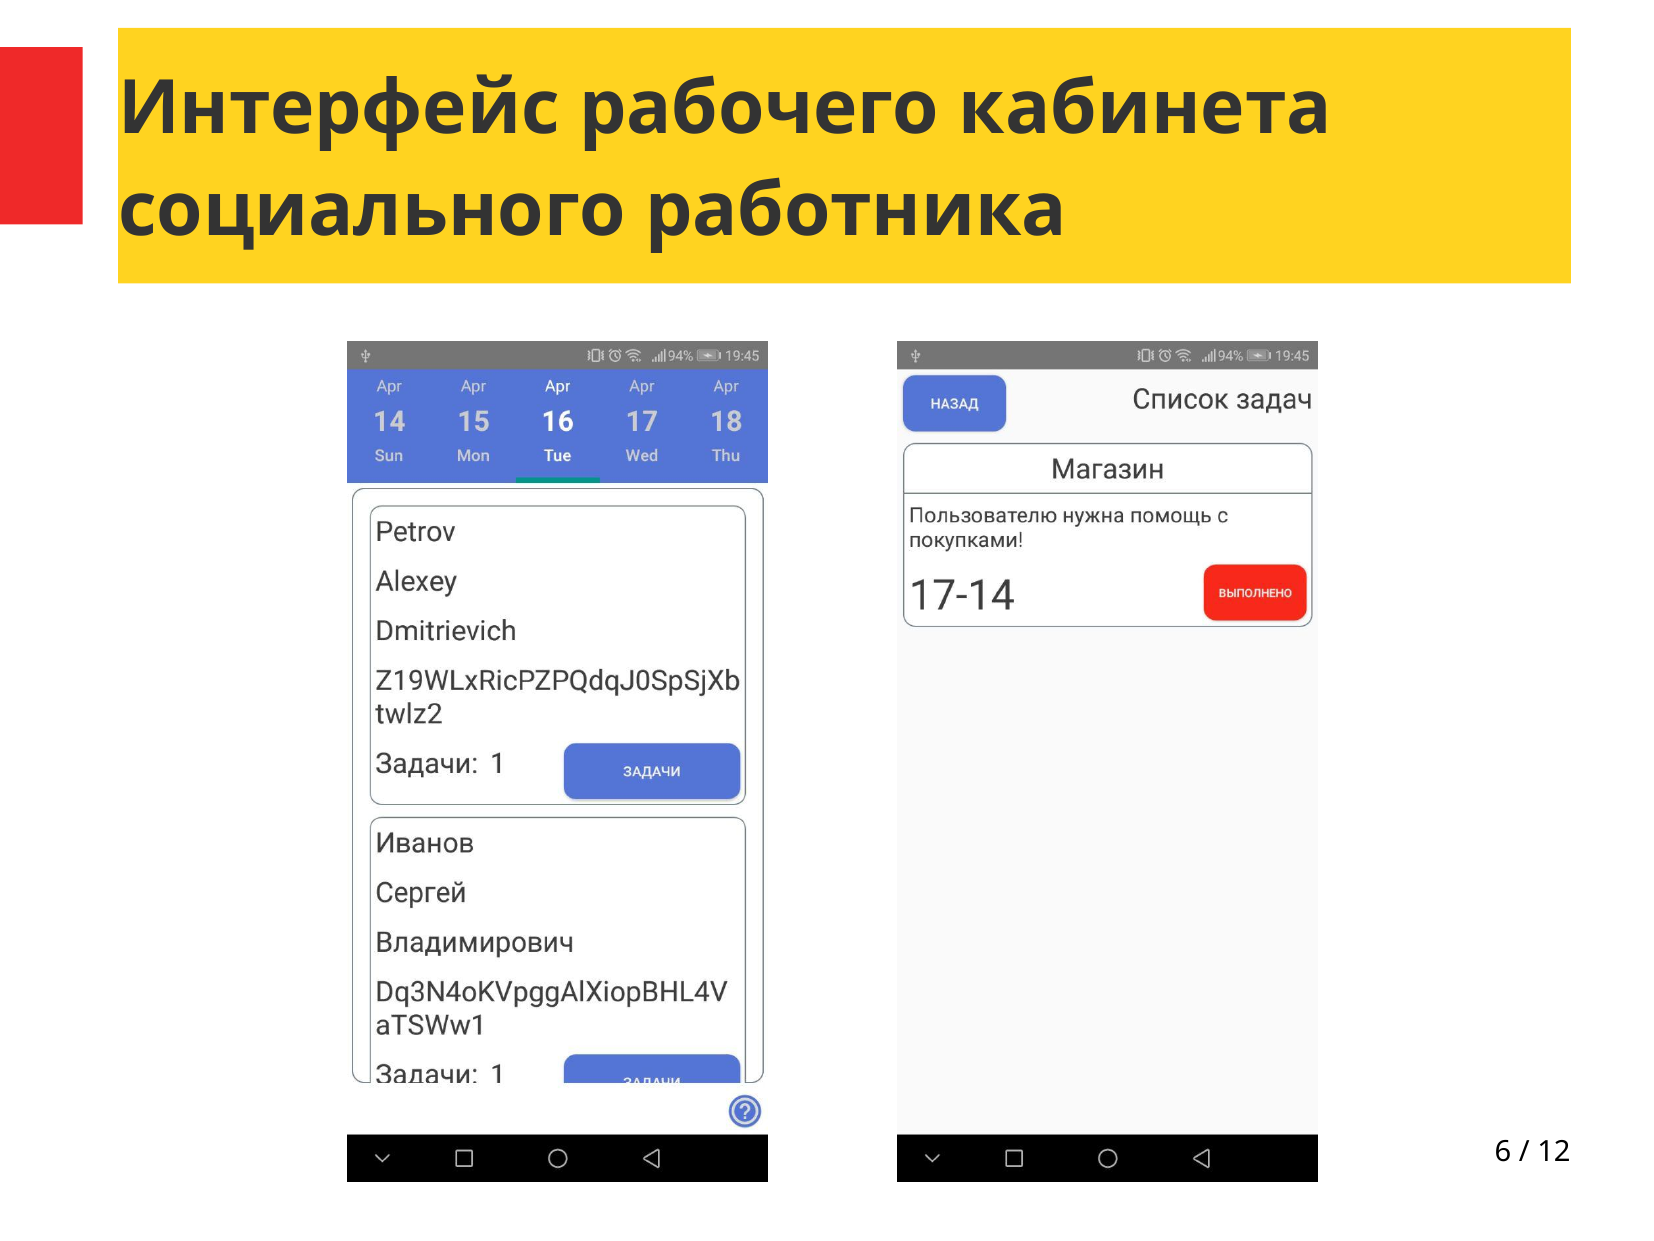

# Интерфейс рабочего кабинета социального работника
6